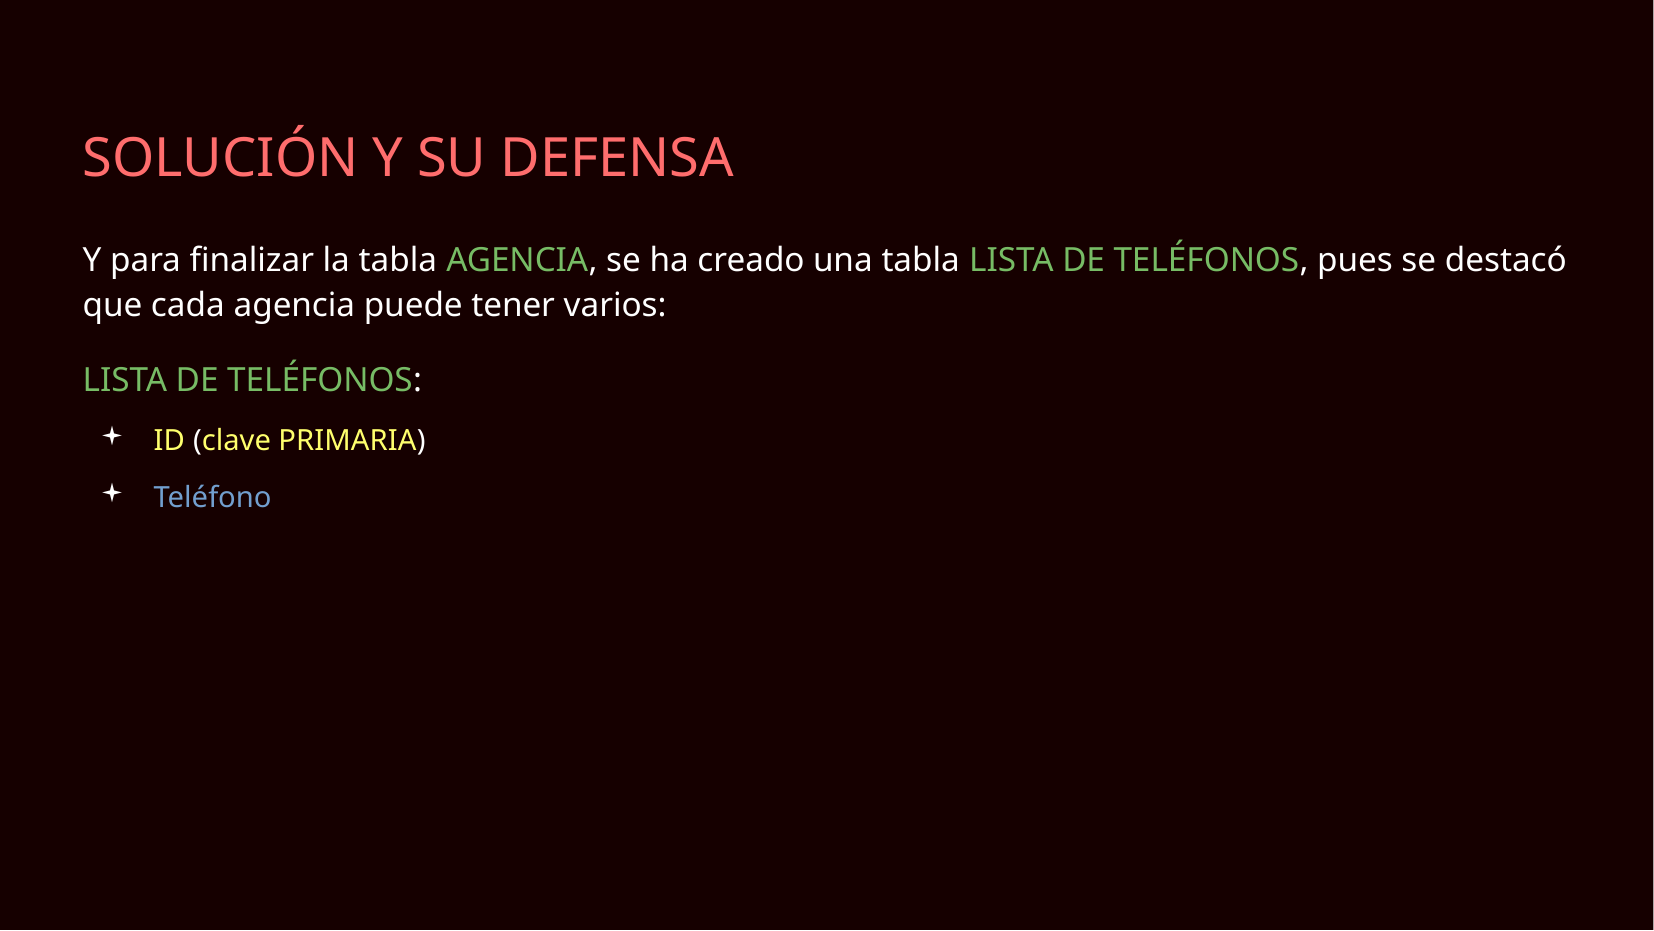

# SOLUCIÓN Y SU DEFENSA
Y para finalizar la tabla AGENCIA, se ha creado una tabla LISTA DE TELÉFONOS, pues se destacó que cada agencia puede tener varios:
LISTA DE TELÉFONOS:
ID (clave PRIMARIA)
Teléfono